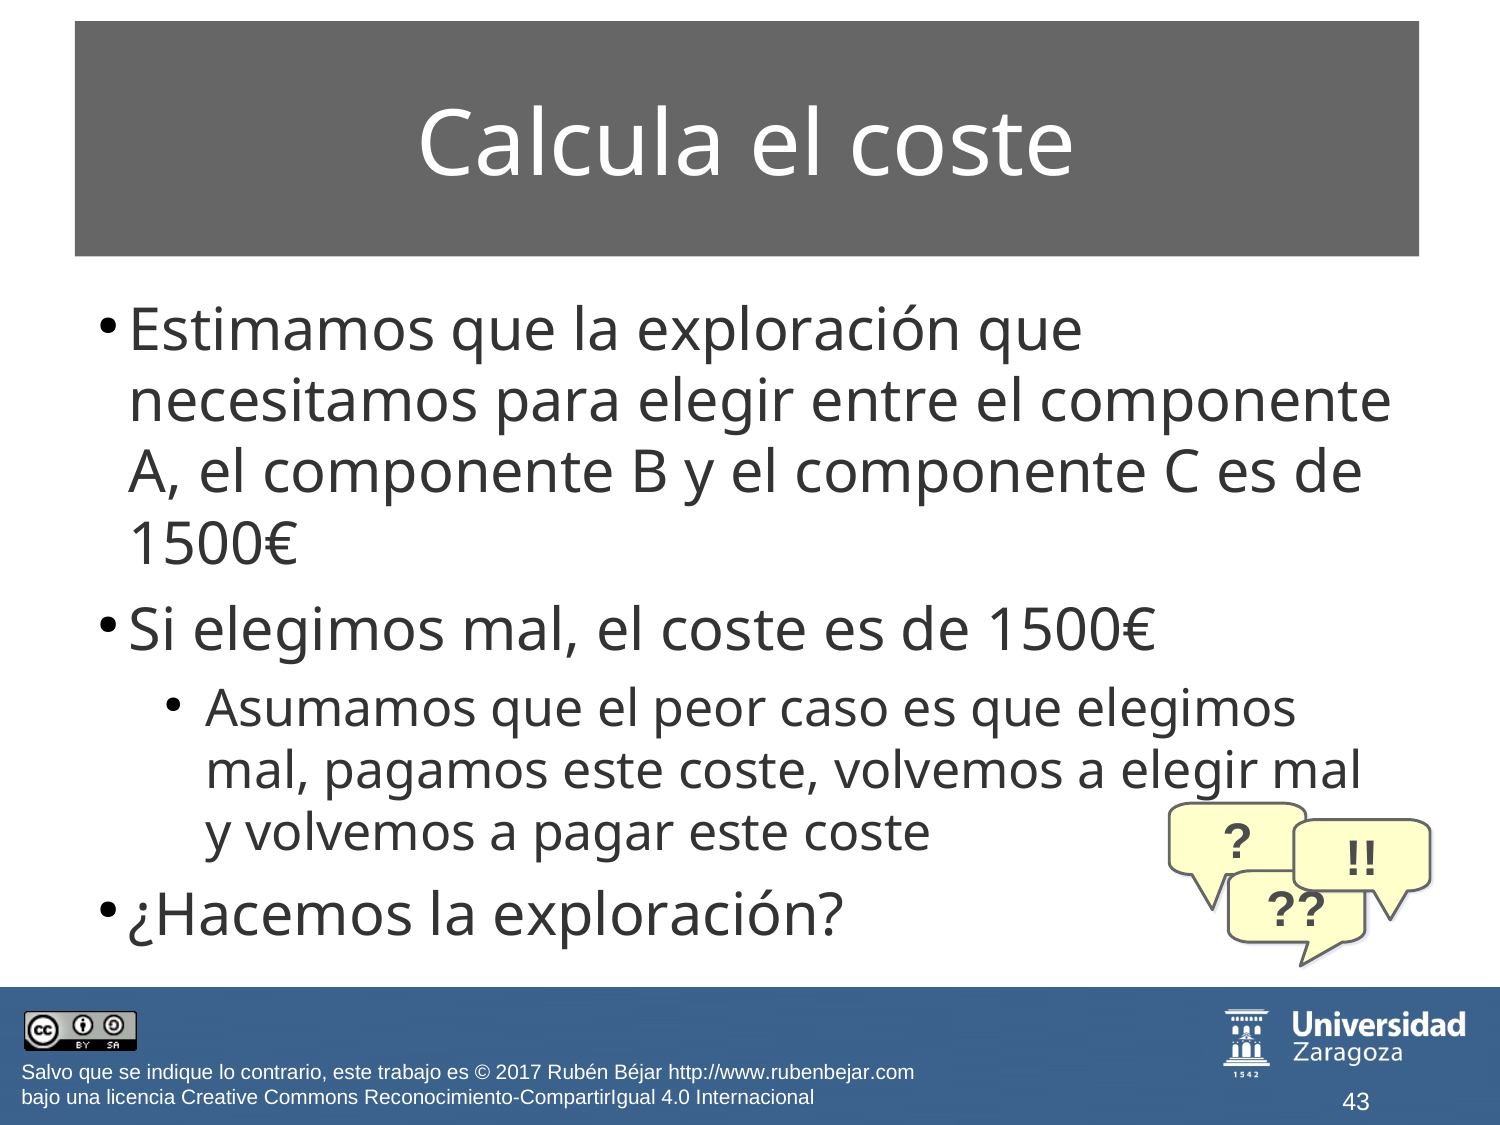

# Calcula el coste
Estimamos que la exploración que necesitamos para elegir entre el componente A, el componente B y el componente C es de 1500€
Si elegimos mal, el coste es de 1500€
Asumamos que el peor caso es que elegimos mal, pagamos este coste, volvemos a elegir mal y volvemos a pagar este coste
¿Hacemos la exploración?
?
!!
??